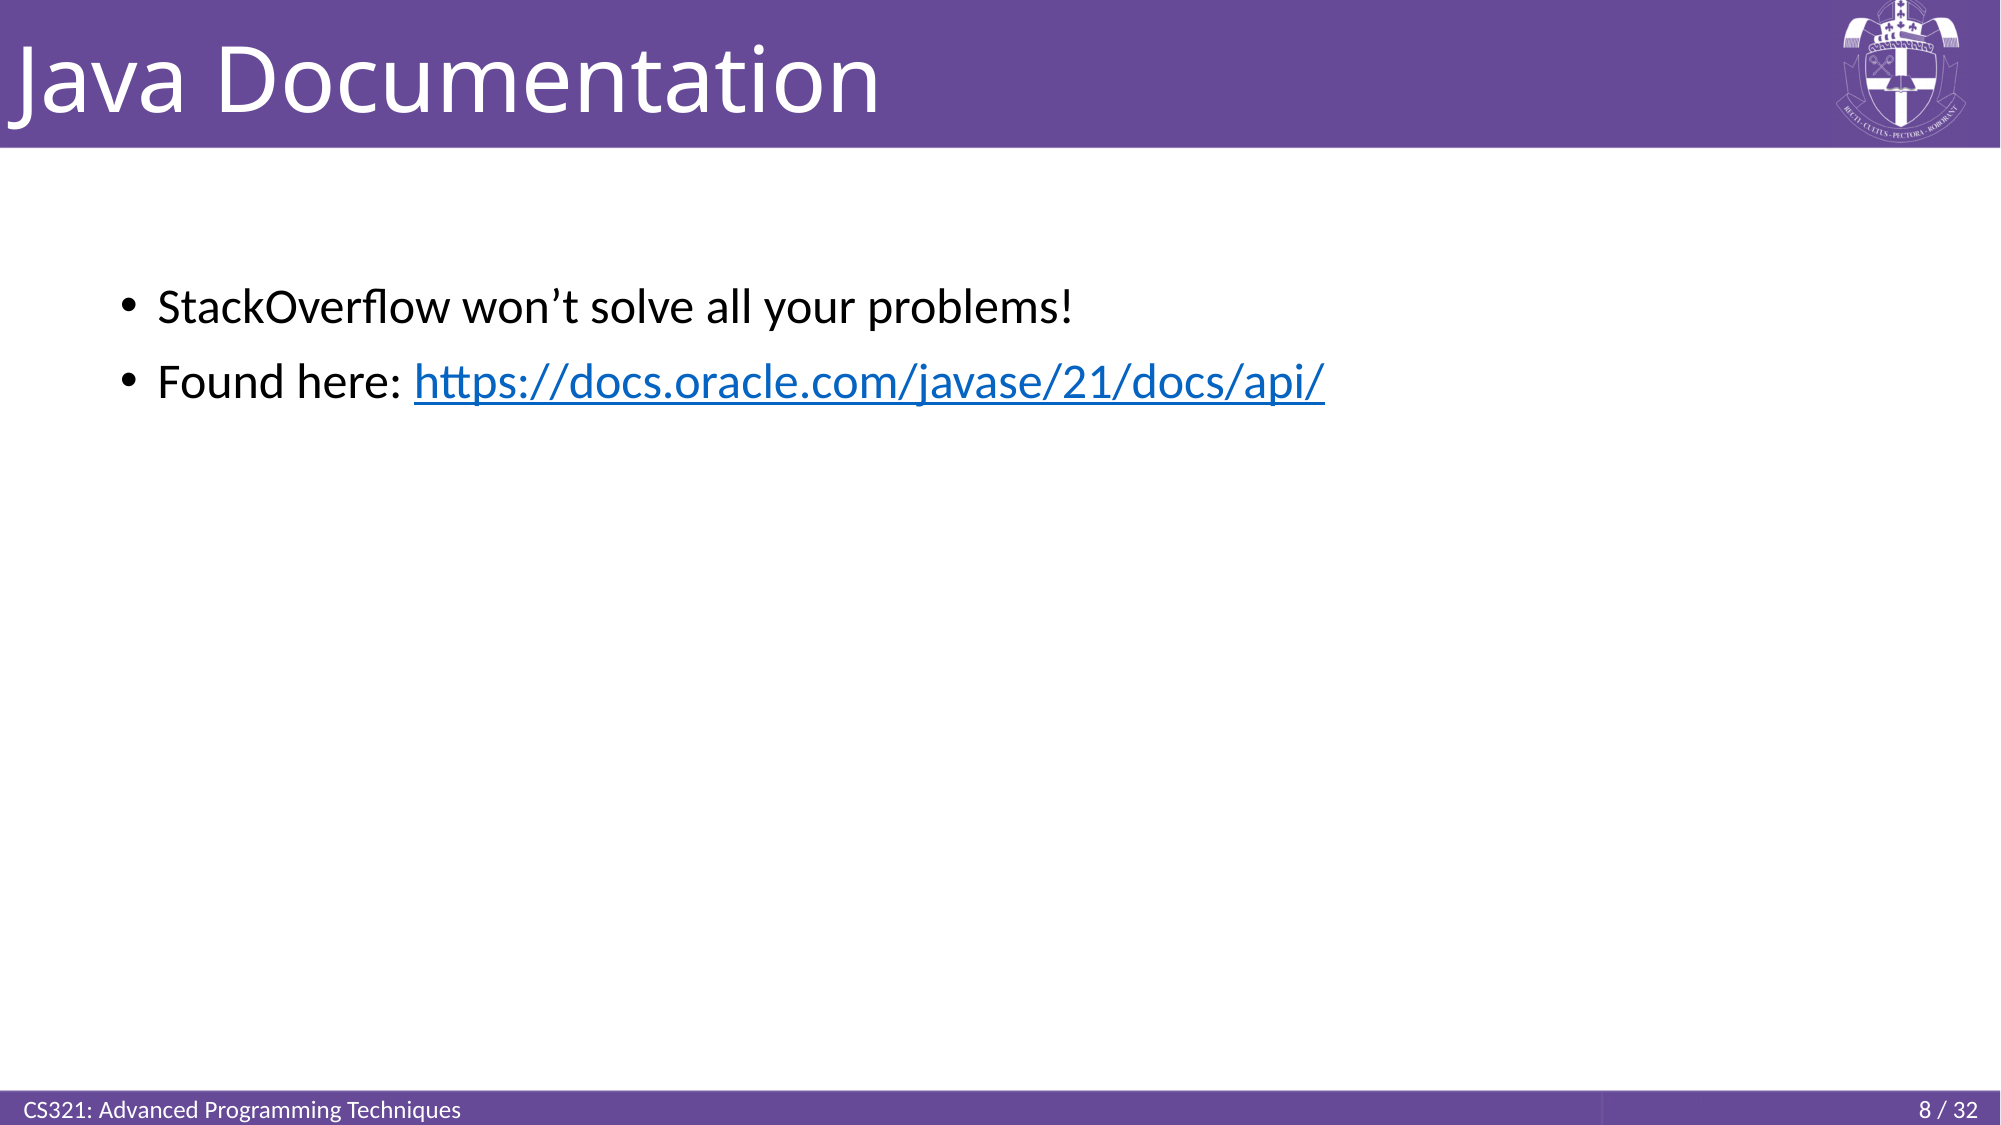

# Java Documentation
StackOverflow won’t solve all your problems!
Found here: https://docs.oracle.com/javase/21/docs/api/
CS321: Advanced Programming Techniques